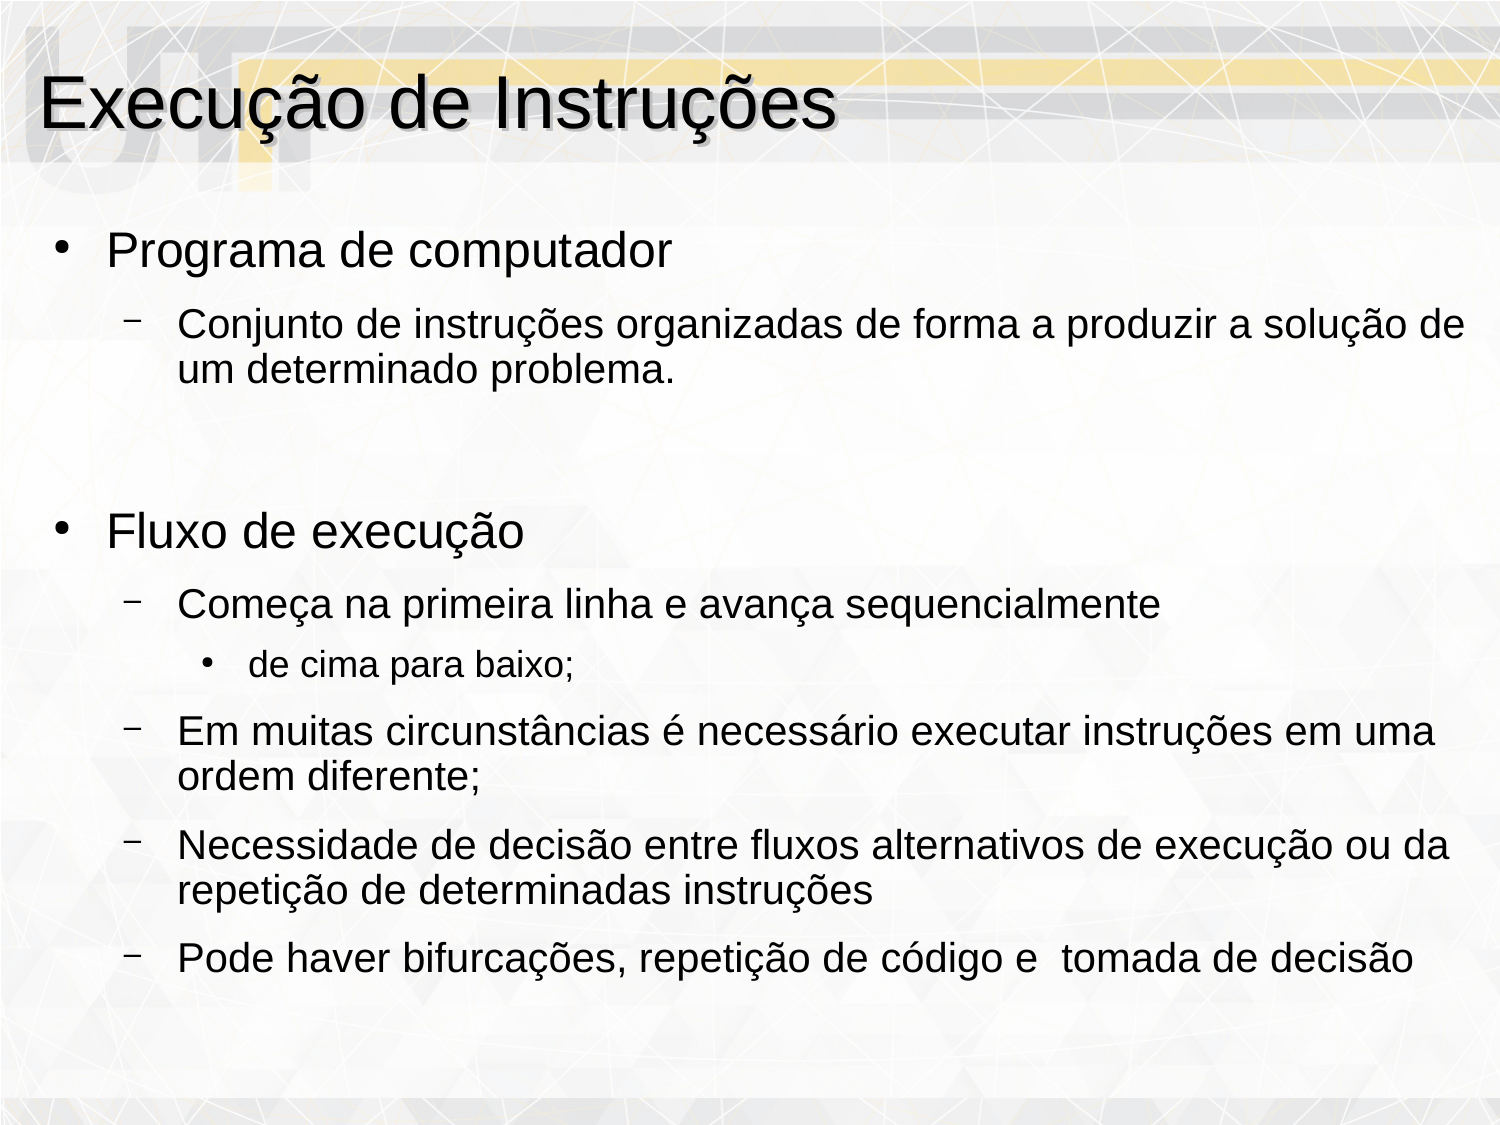

# Execução de Instruções
Programa de computador
Conjunto de instruções organizadas de forma a produzir a solução de um determinado problema.
Fluxo de execução
Começa na primeira linha e avança sequencialmente
de cima para baixo;
Em muitas circunstâncias é necessário executar instruções em uma ordem diferente;
Necessidade de decisão entre fluxos alternativos de execução ou da repetição de determinadas instruções
Pode haver bifurcações, repetição de código e  tomada de decisão